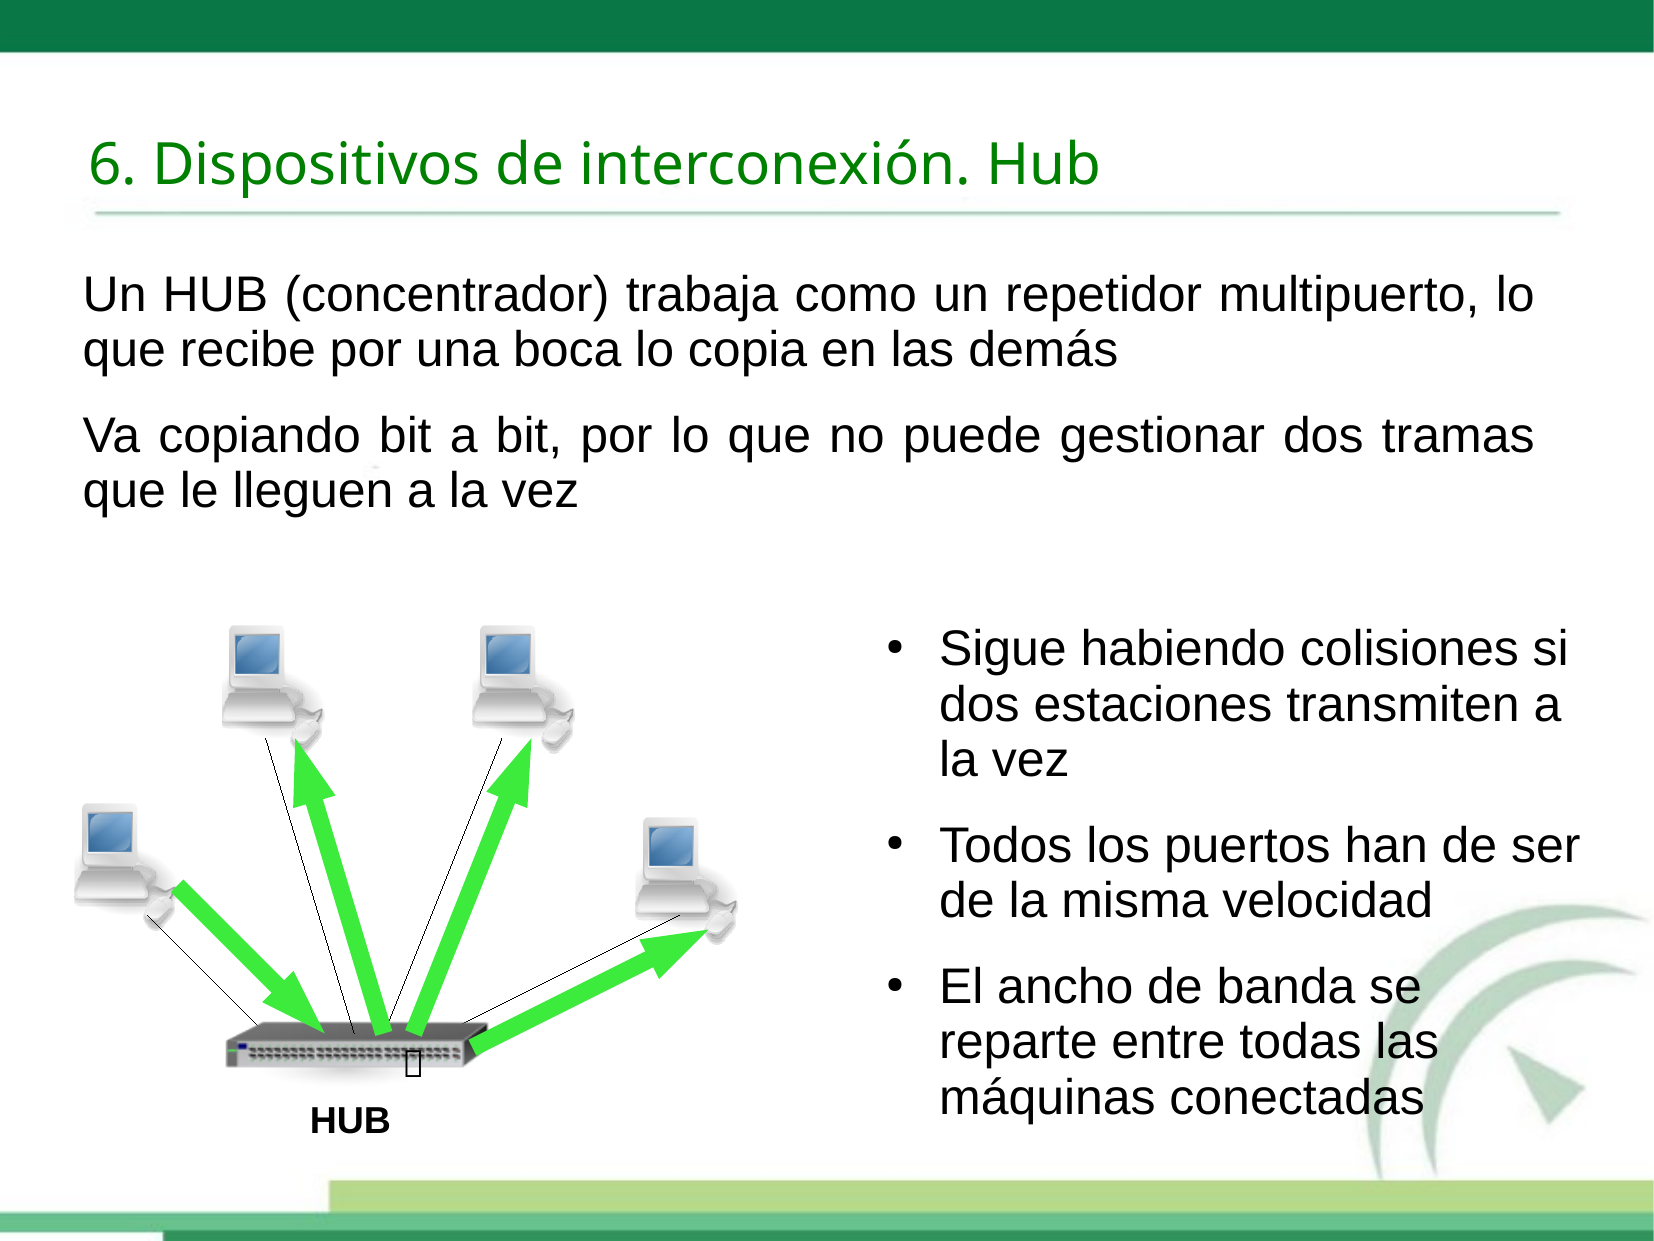

# 6. Dispositivos de interconexión. Hub
Un HUB (concentrador) trabaja como un repetidor multipuerto, lo que recibe por una boca lo copia en las demás
Va copiando bit a bit, por lo que no puede gestionar dos tramas que le lleguen a la vez
Sigue habiendo colisiones si dos estaciones transmiten a la vez
Todos los puertos han de ser de la misma velocidad
El ancho de banda se reparte entre todas las máquinas conectadas
ﾺ
HUB